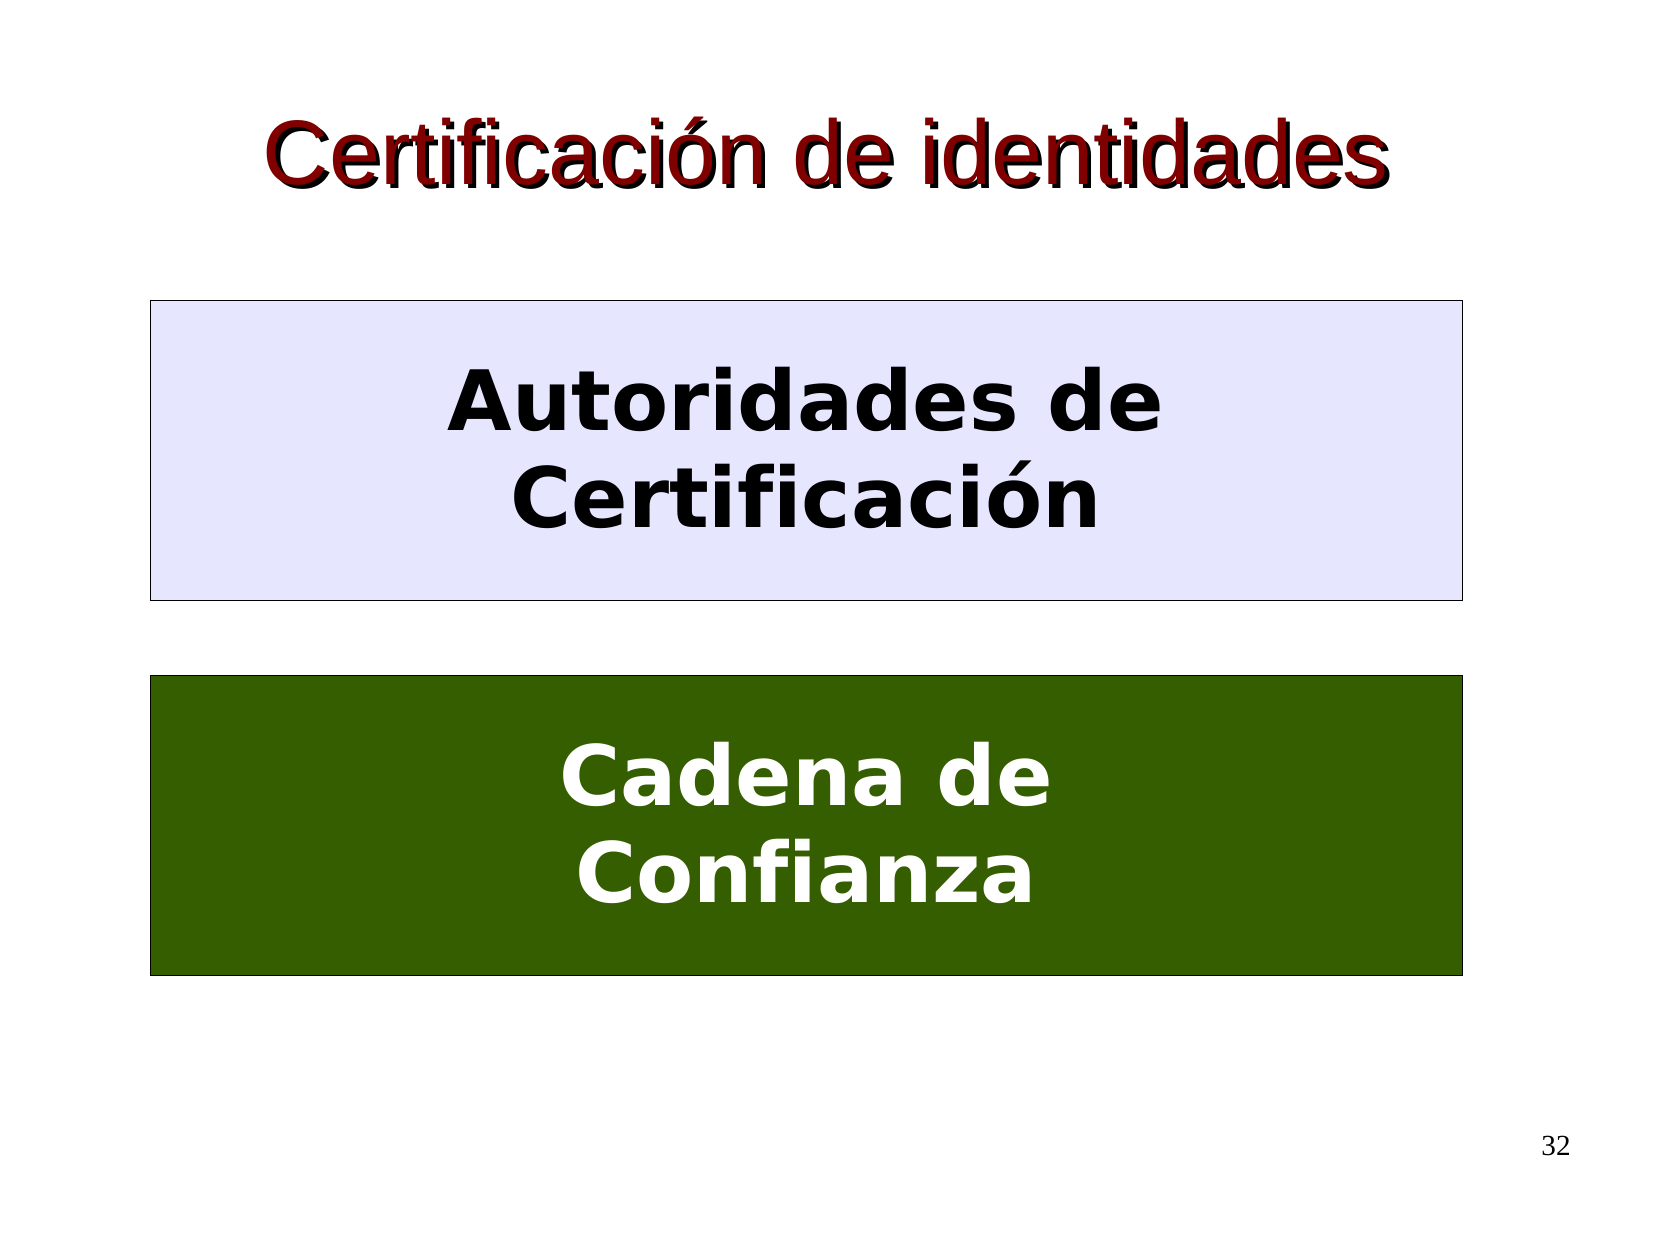

# Certificación de identidades
Autoridades de
Certificación
Cadena de
Confianza
32